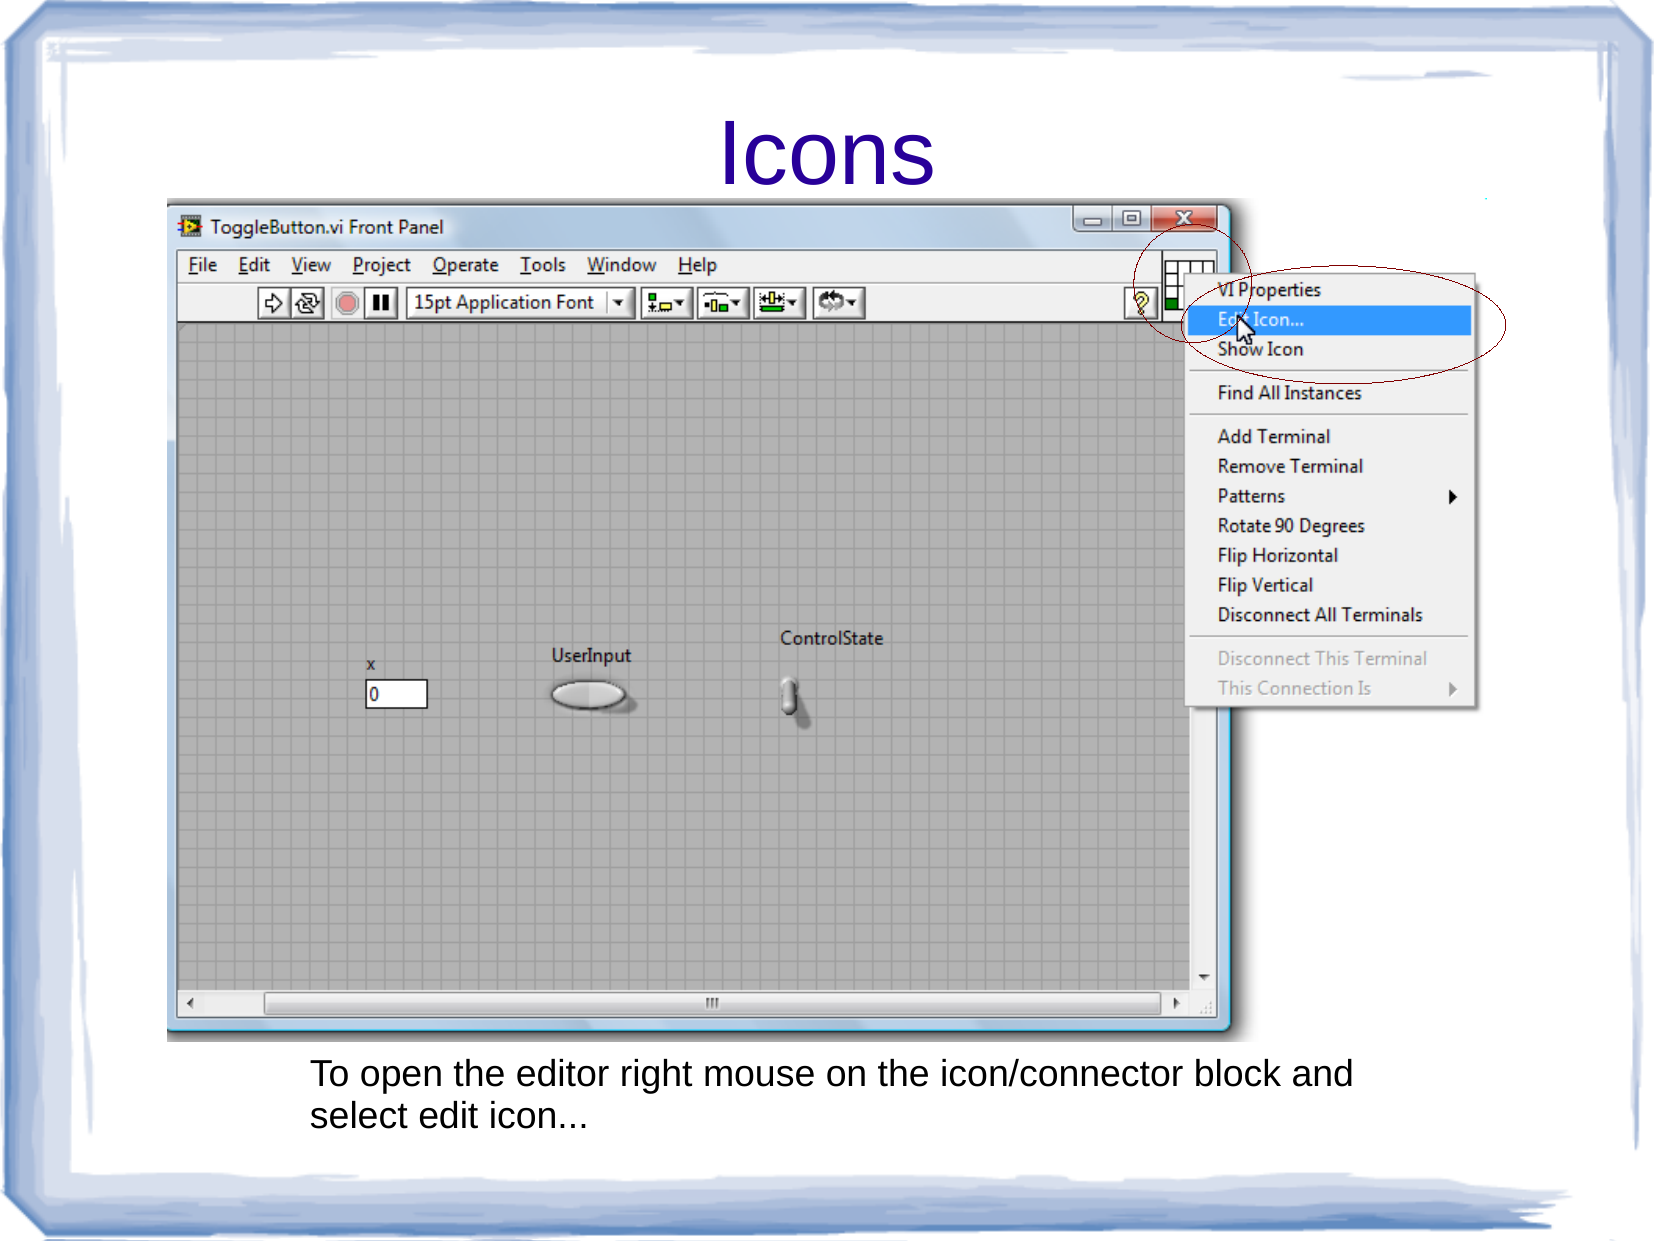

# Icons
To open the editor right mouse on the icon/connector block and select edit icon...